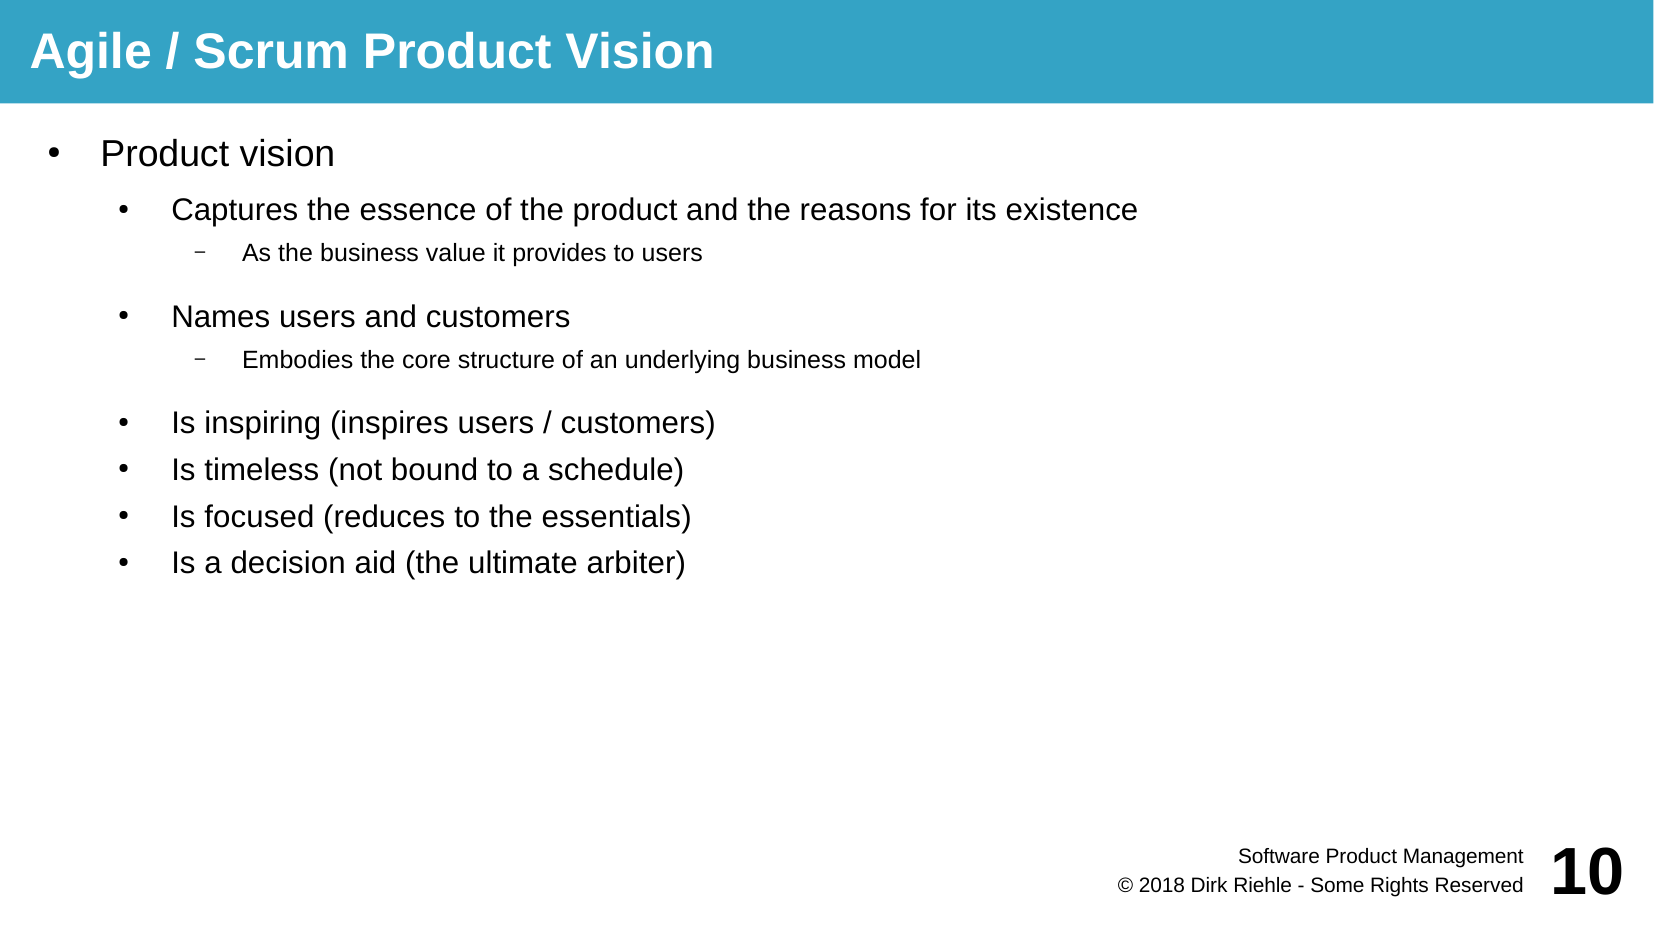

# Agile / Scrum Product Vision
Product vision
Captures the essence of the product and the reasons for its existence
As the business value it provides to users
Names users and customers
Embodies the core structure of an underlying business model
Is inspiring (inspires users / customers)
Is timeless (not bound to a schedule)
Is focused (reduces to the essentials)
Is a decision aid (the ultimate arbiter)
Software Product Management
10
© 2018 Dirk Riehle - Some Rights Reserved